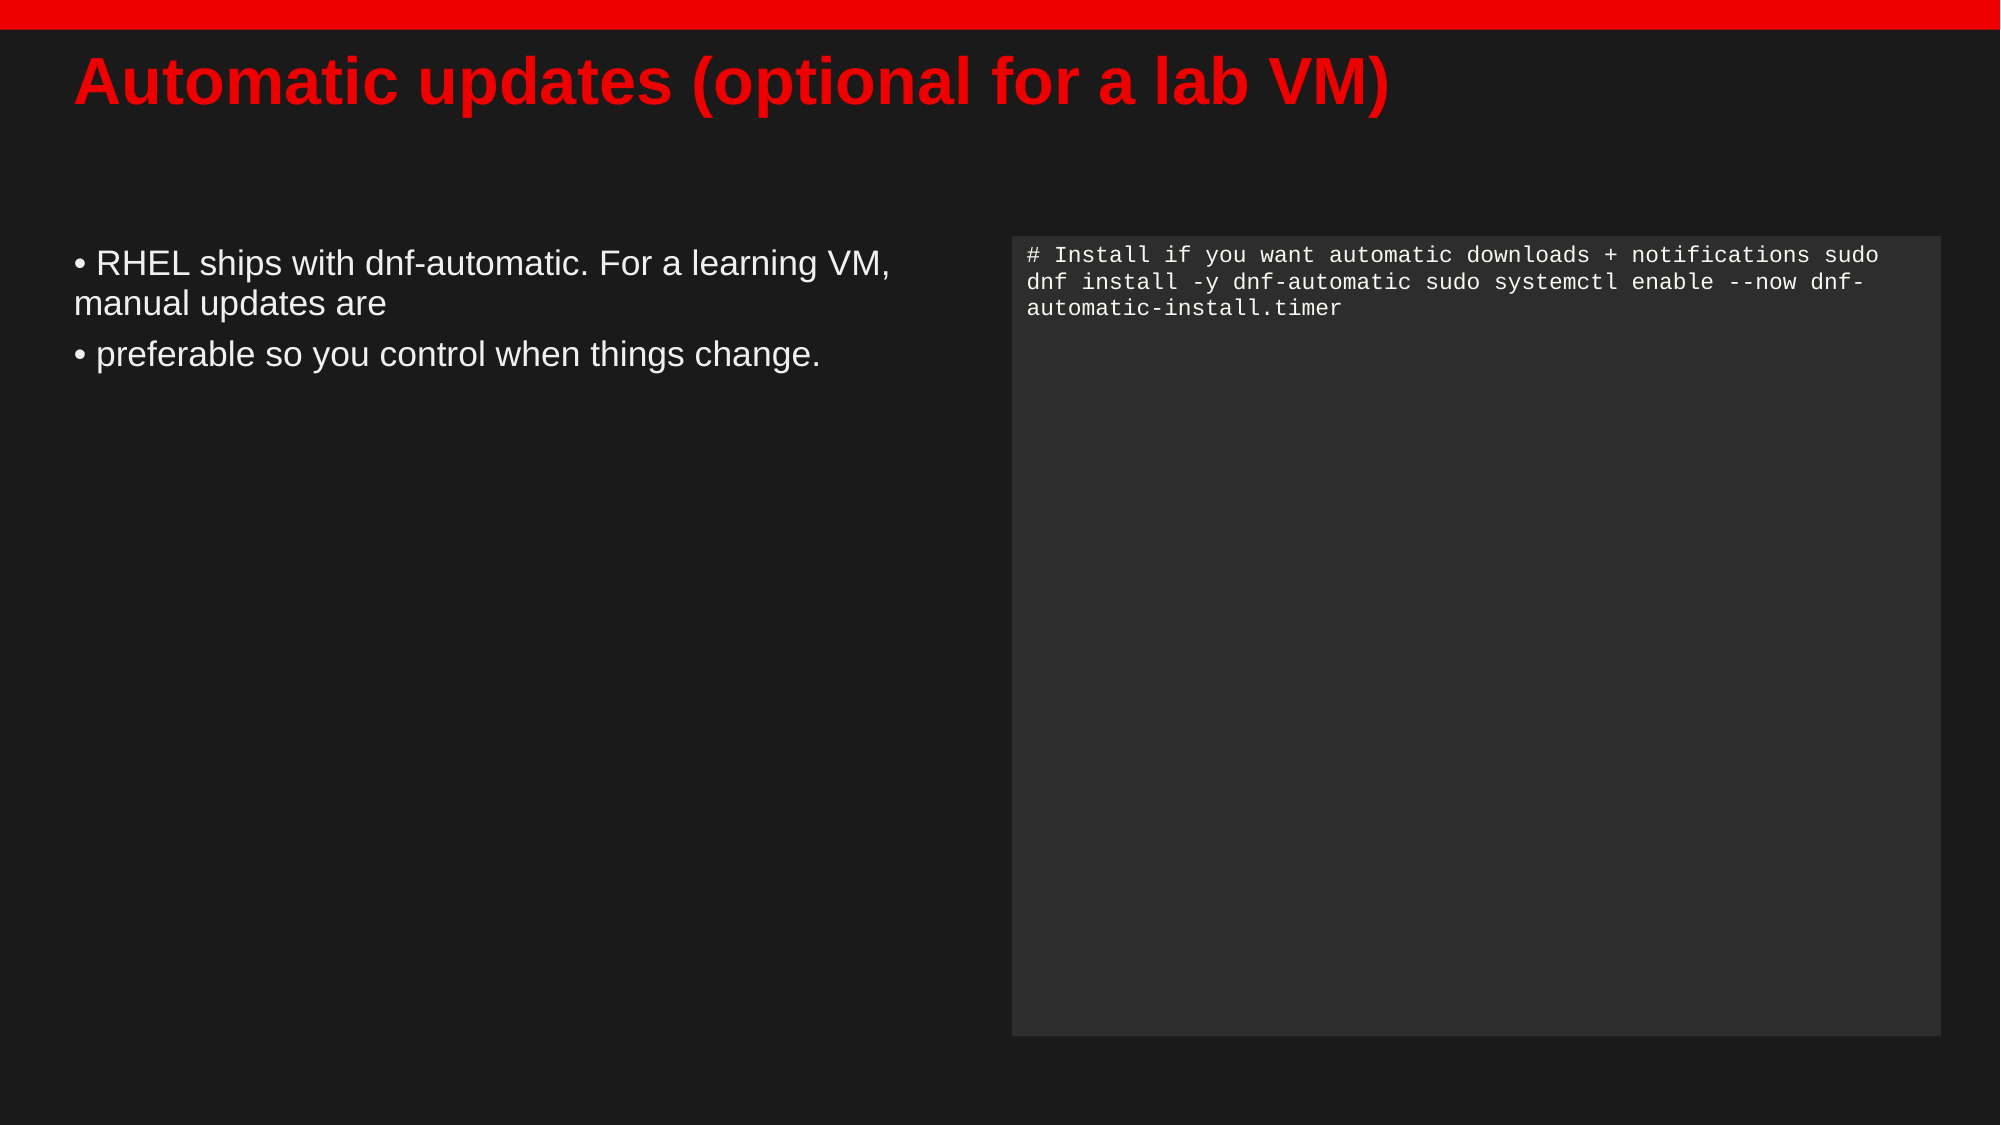

Automatic updates (optional for a lab VM)
• RHEL ships with dnf-automatic. For a learning VM, manual updates are
• preferable so you control when things change.
# Install if you want automatic downloads + notifications sudo dnf install -y dnf-automatic sudo systemctl enable --now dnf-automatic-install.timer